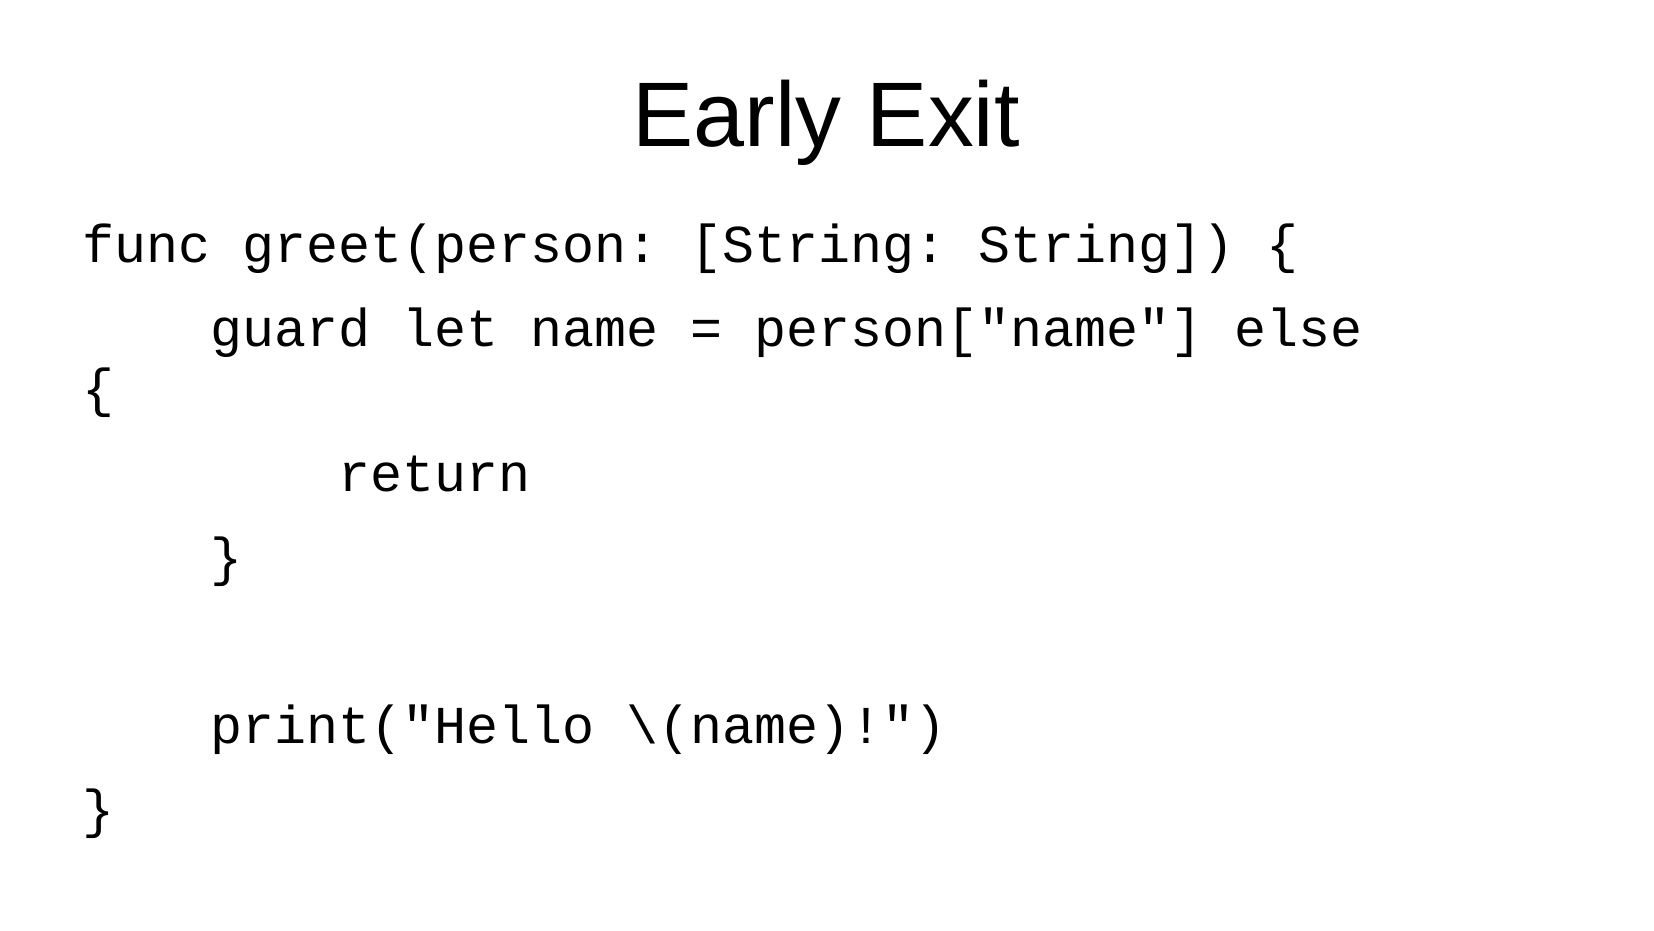

# Early Exit
func greet(person: [String: String]) {
 guard let name = person["name"] else {
 return
 }
 print("Hello \(name)!")
}